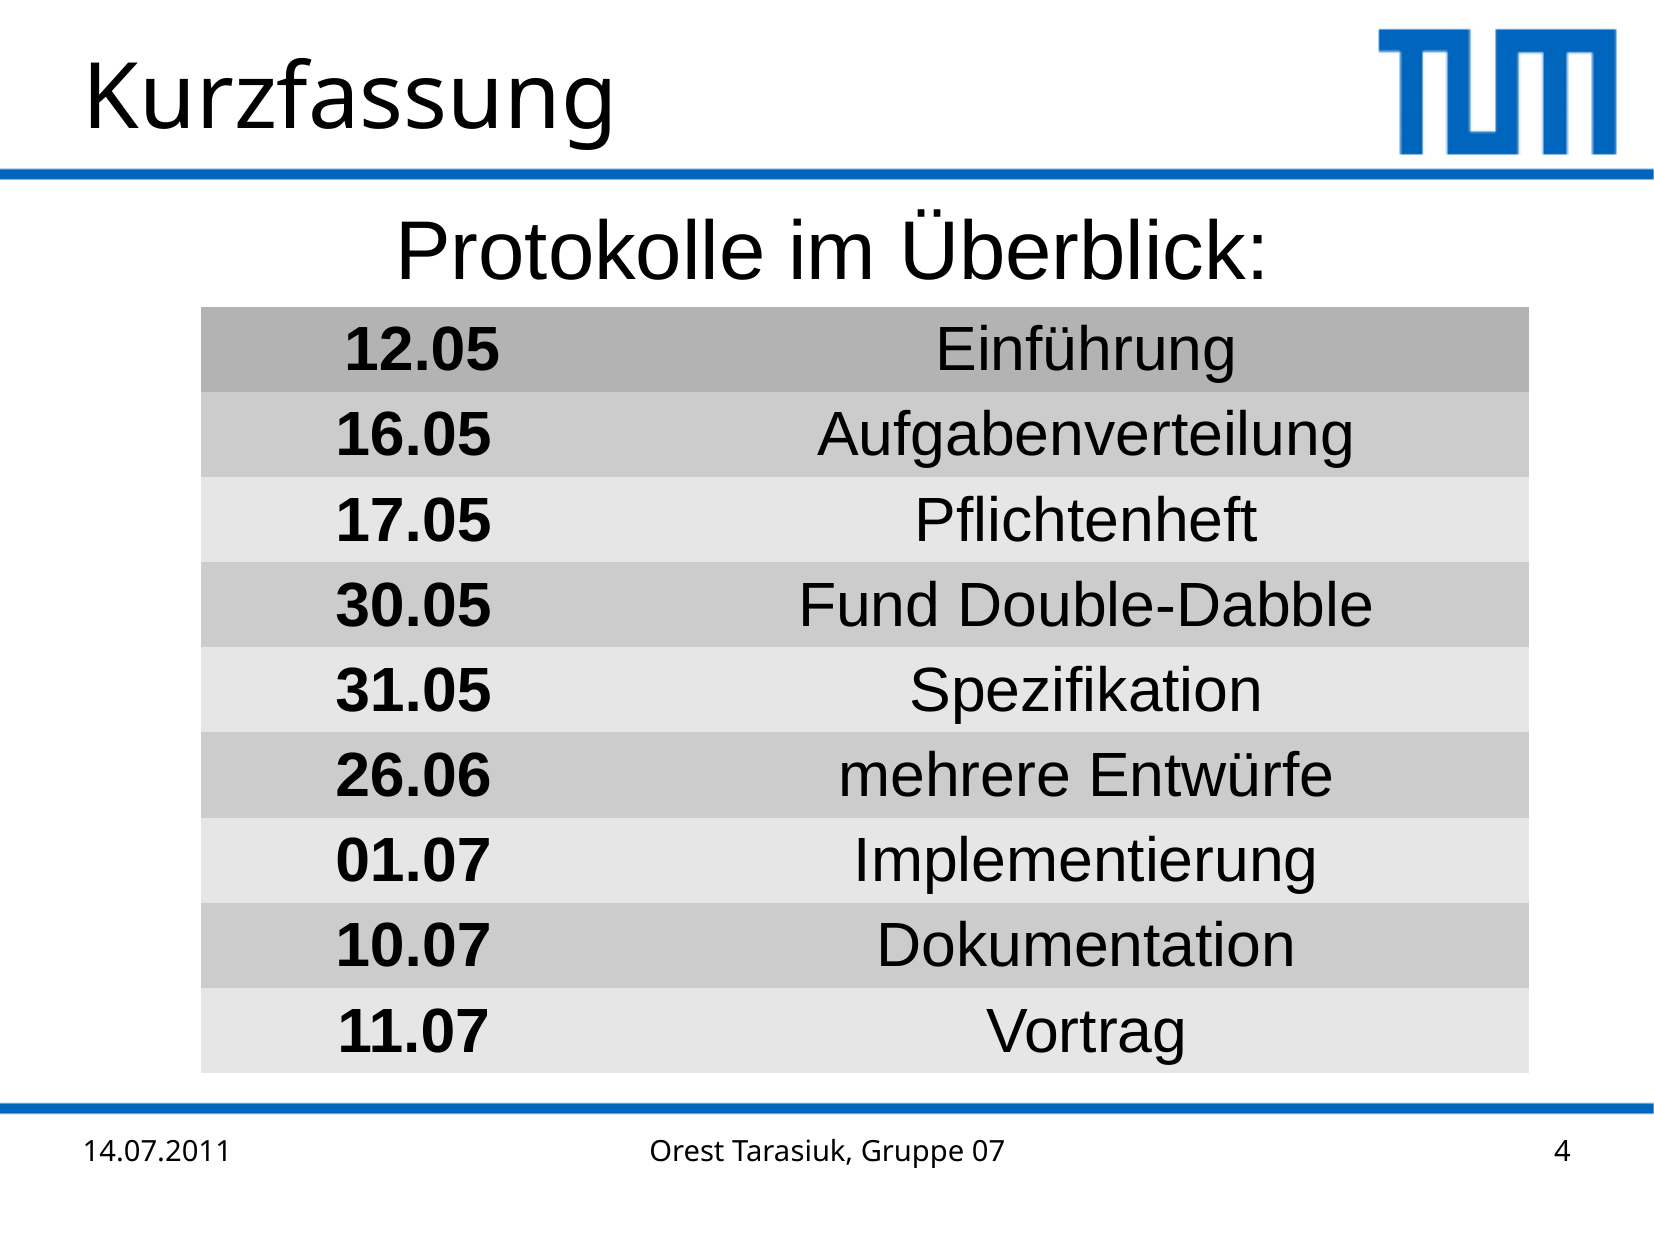

# Kurzfassung
Protokolle im Überblick:
| 12.05 | Einführung |
| --- | --- |
| 16.05 | Aufgabenverteilung |
| 17.05 | Pflichtenheft |
| 30.05 | Fund Double-Dabble |
| 31.05 | Spezifikation |
| 26.06 | mehrere Entwürfe |
| 01.07 | Implementierung |
| 10.07 | Dokumentation |
| 11.07 | Vortrag |
14.07.2011
Orest Tarasiuk, Gruppe 07
4